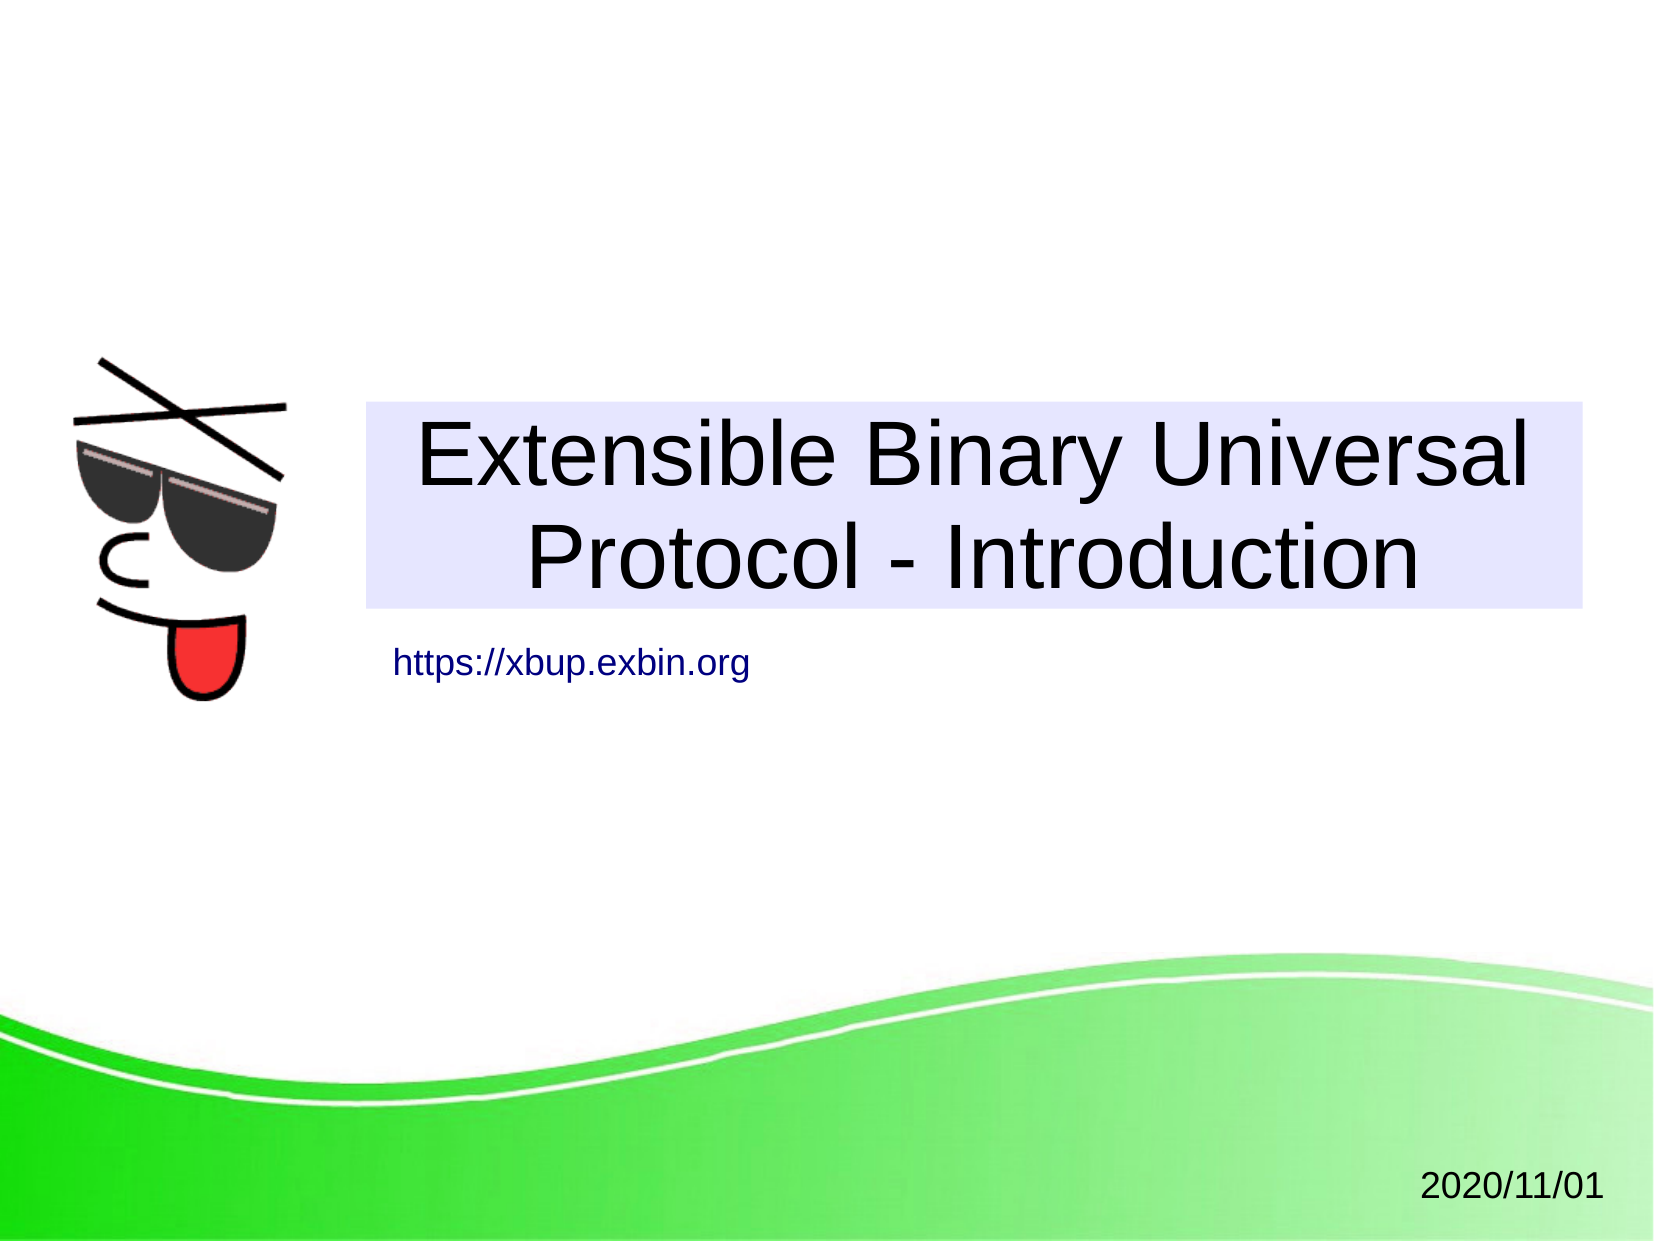

# Extensible Binary Universal Protocol - Introduction
https://xbup.exbin.org
2020/11/01